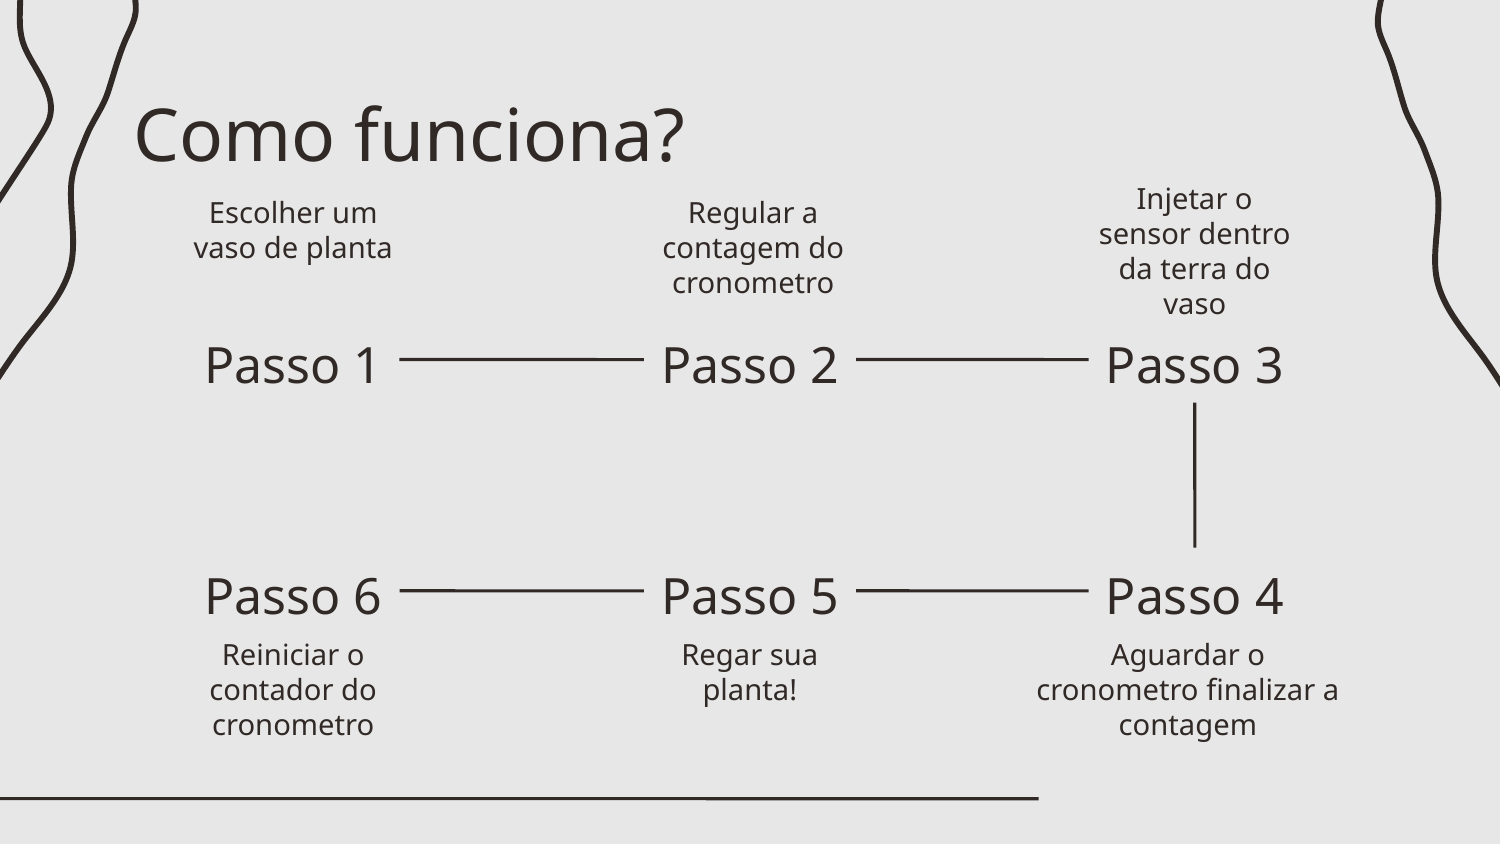

# Como funciona?
Injetar o sensor dentro da terra do vaso
Escolher um vaso de planta
Regular a contagem do cronometro
Passo 1
Passo 2
Passo 3
Passo 6
Passo 5
Passo 4
Reiniciar o contador do cronometro
Regar sua planta!
Aguardar o cronometro finalizar a contagem